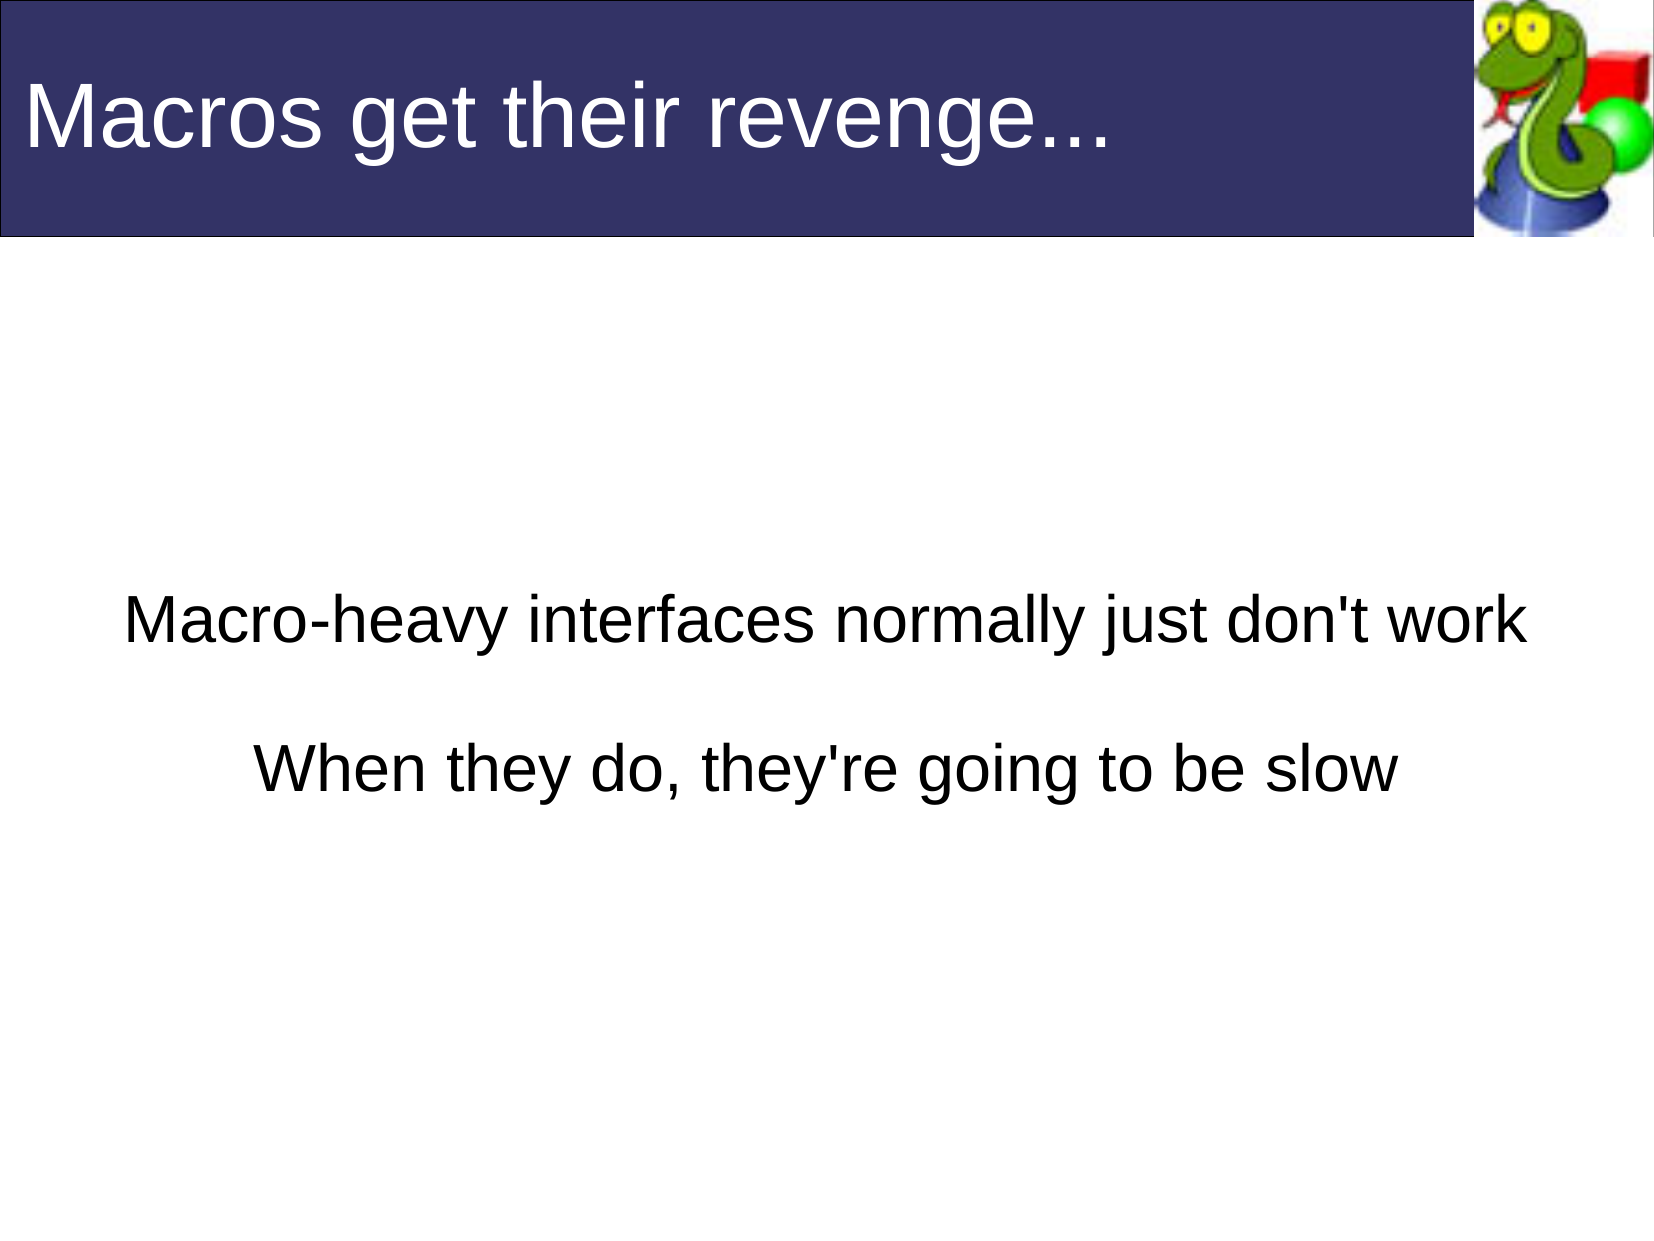

# Macros get their revenge...
Macro-heavy interfaces normally just don't work
When they do, they're going to be slow